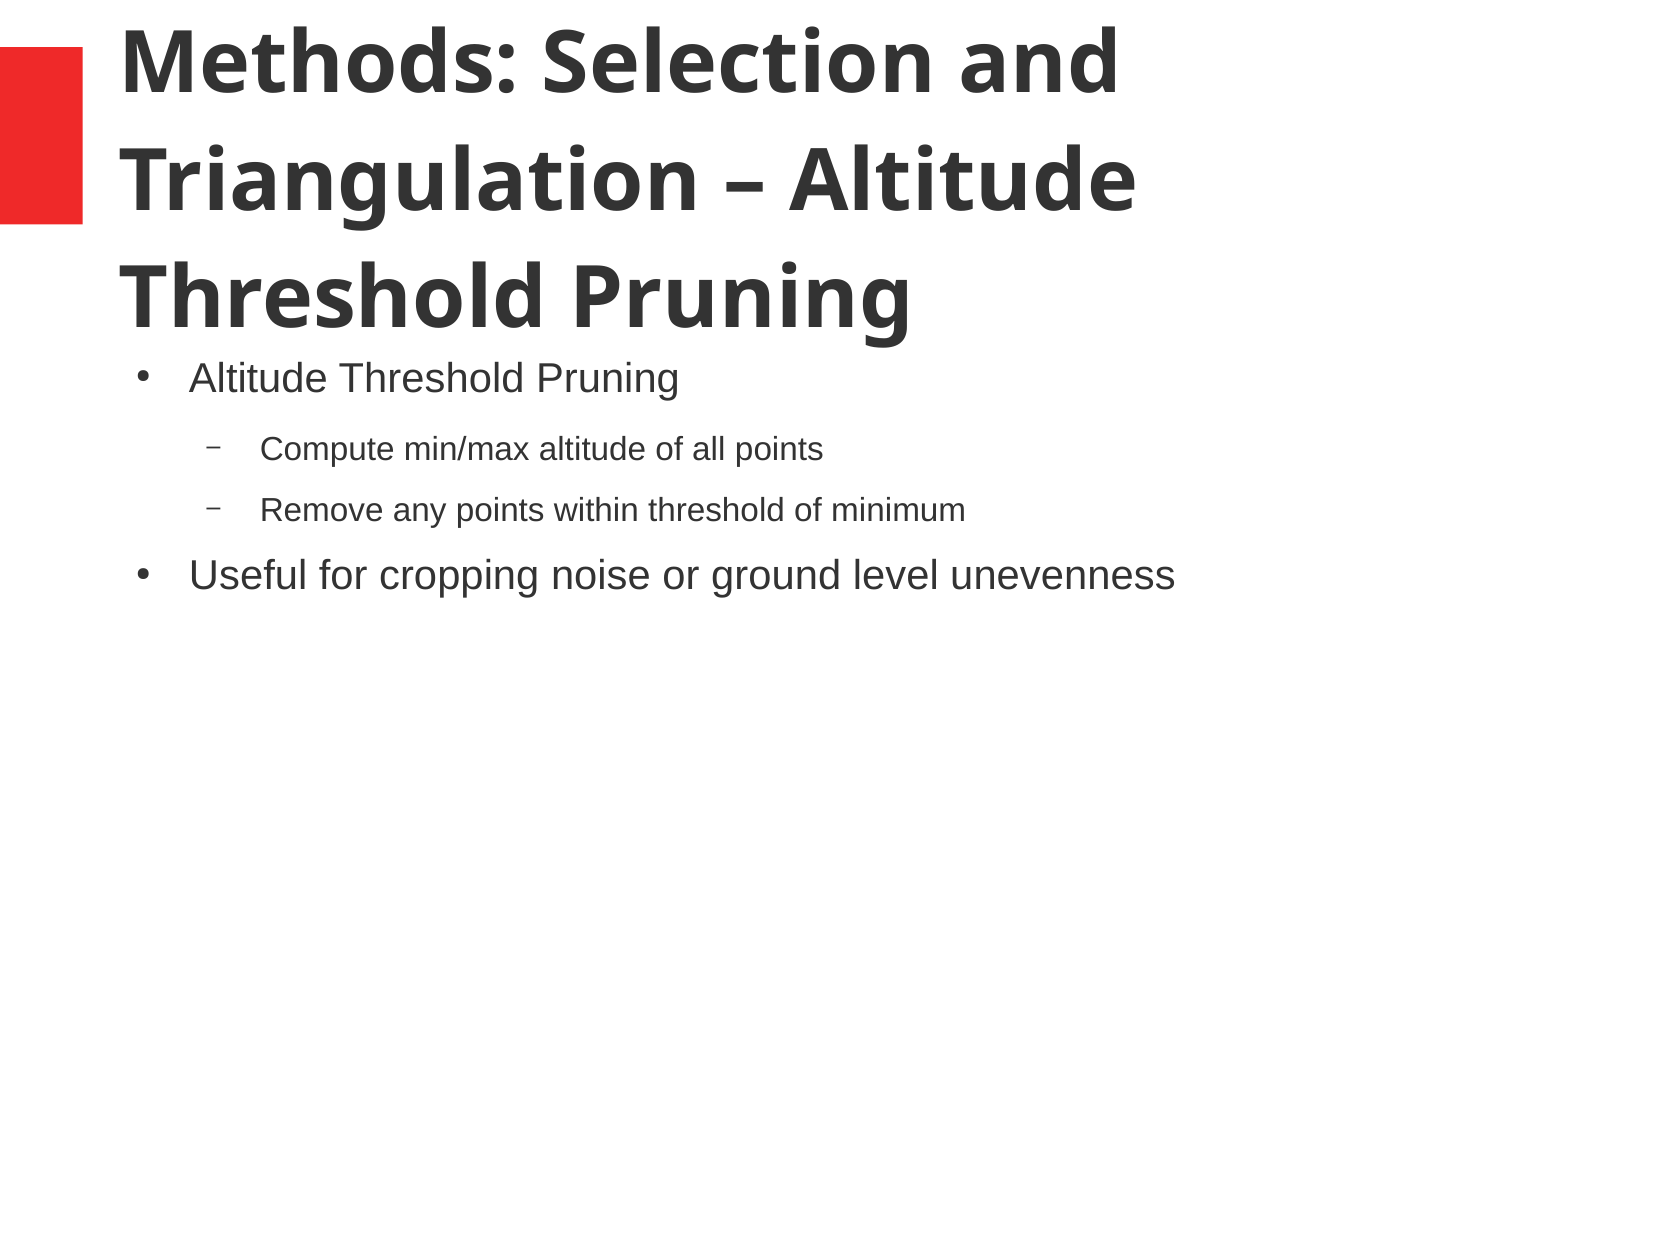

# Methods: Selection and Triangulation – Altitude Threshold Pruning
Altitude Threshold Pruning
Compute min/max altitude of all points
Remove any points within threshold of minimum
Useful for cropping noise or ground level unevenness